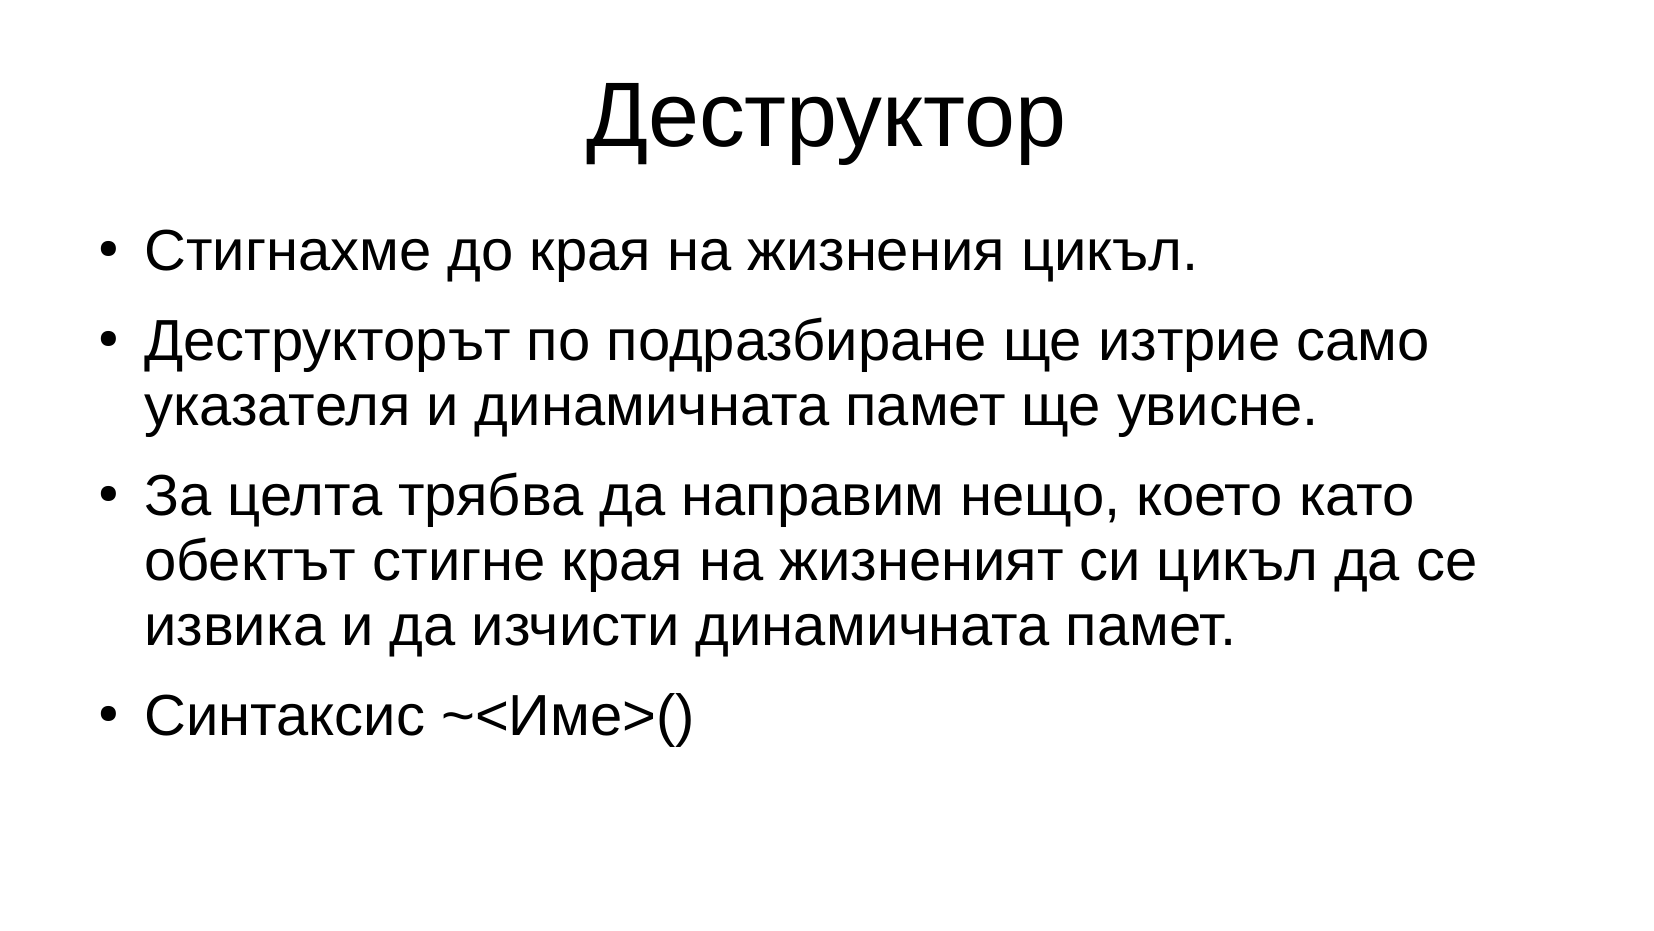

# Деструктор
Стигнахме до края на жизнения цикъл.
Деструкторът по подразбиране ще изтрие само указателя и динамичната памет ще увисне.
За целта трябва да направим нещо, което като обектът стигне края на жизненият си цикъл да се извика и да изчисти динамичната памет.
Синтаксис ~<Име>()